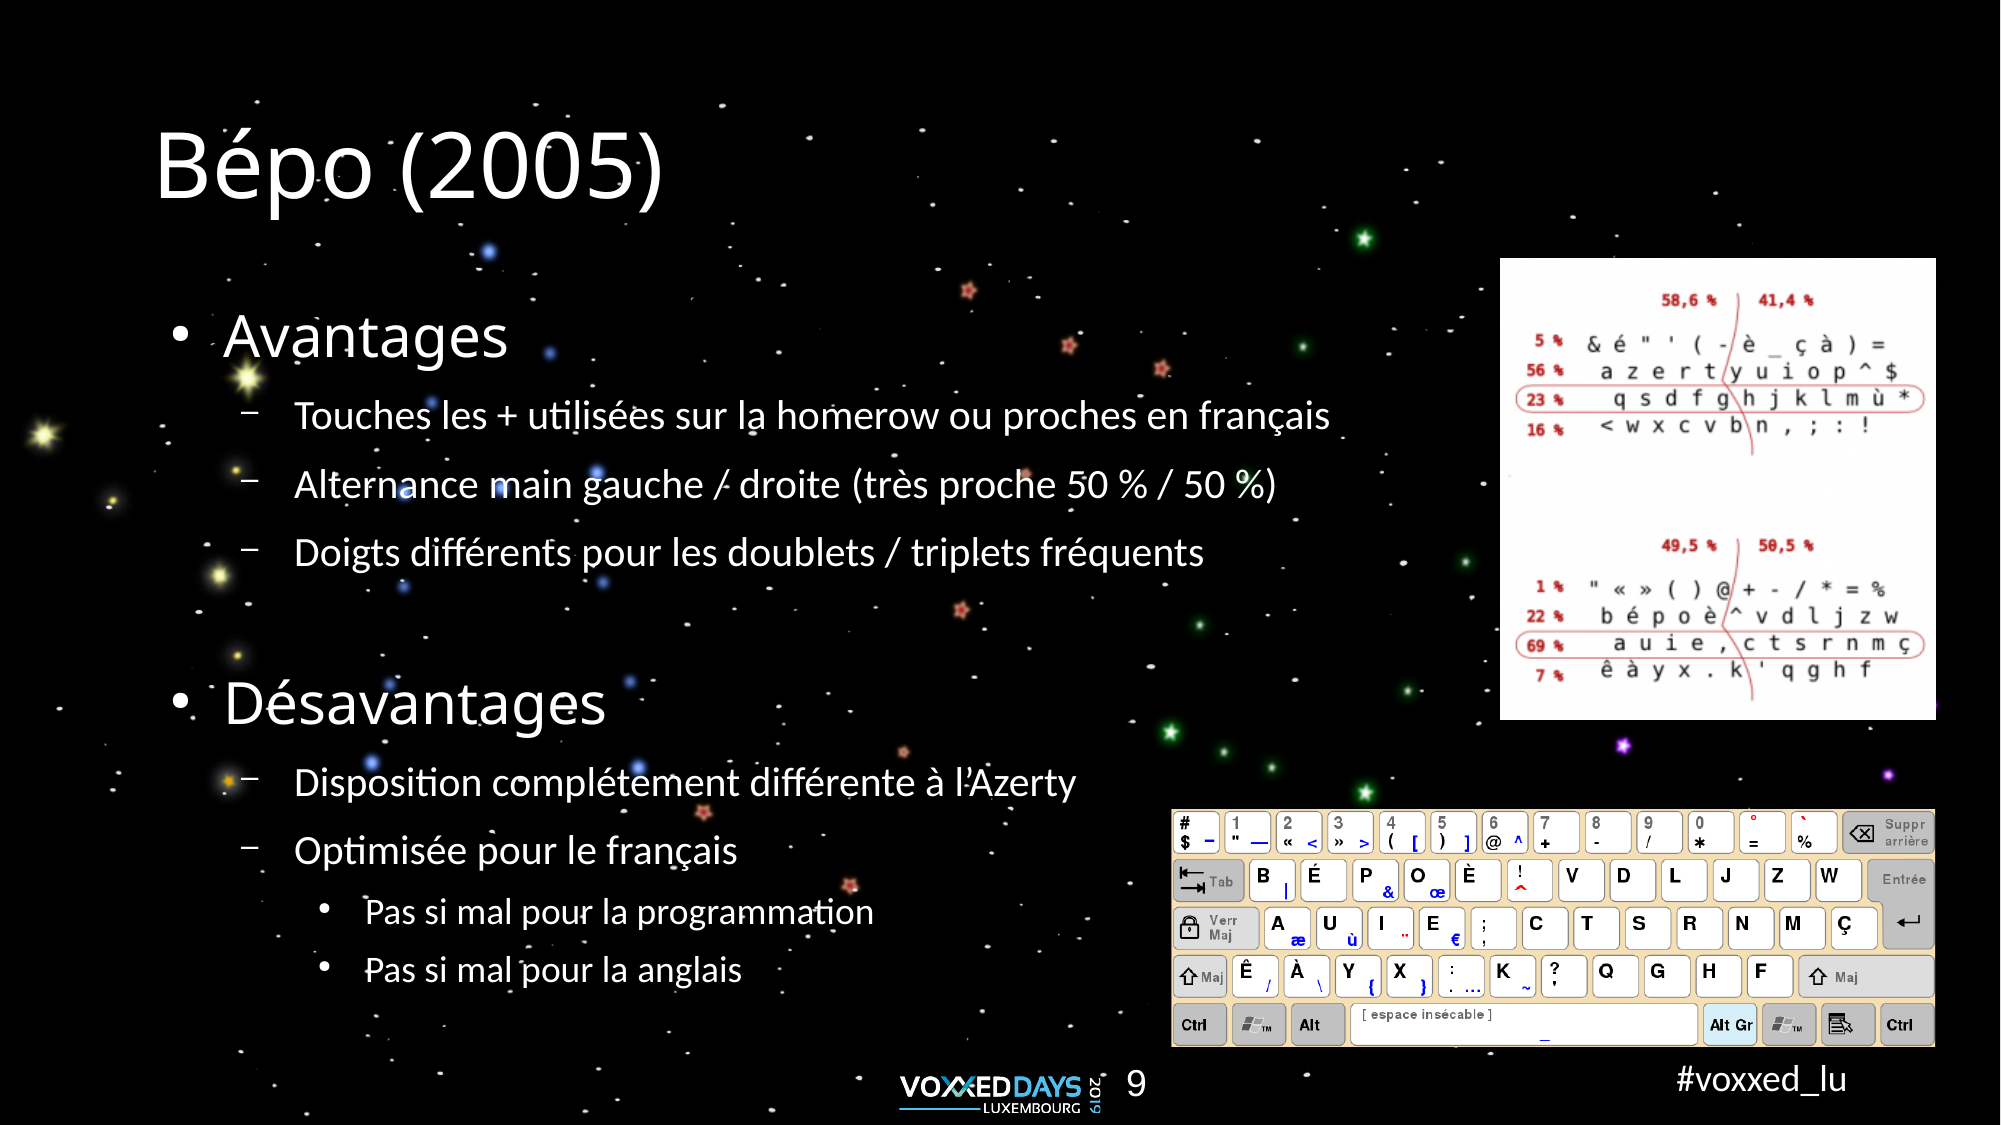

# Bépo (2005)
Avantages
Touches les + utilisées sur la homerow ou proches en français
Alternance main gauche / droite (très proche 50 % / 50 %)
Doigts différents pour les doublets / triplets fréquents
Désavantages
Disposition complétement différente à l’Azerty
Optimisée pour le français
Pas si mal pour la programmation
Pas si mal pour la anglais